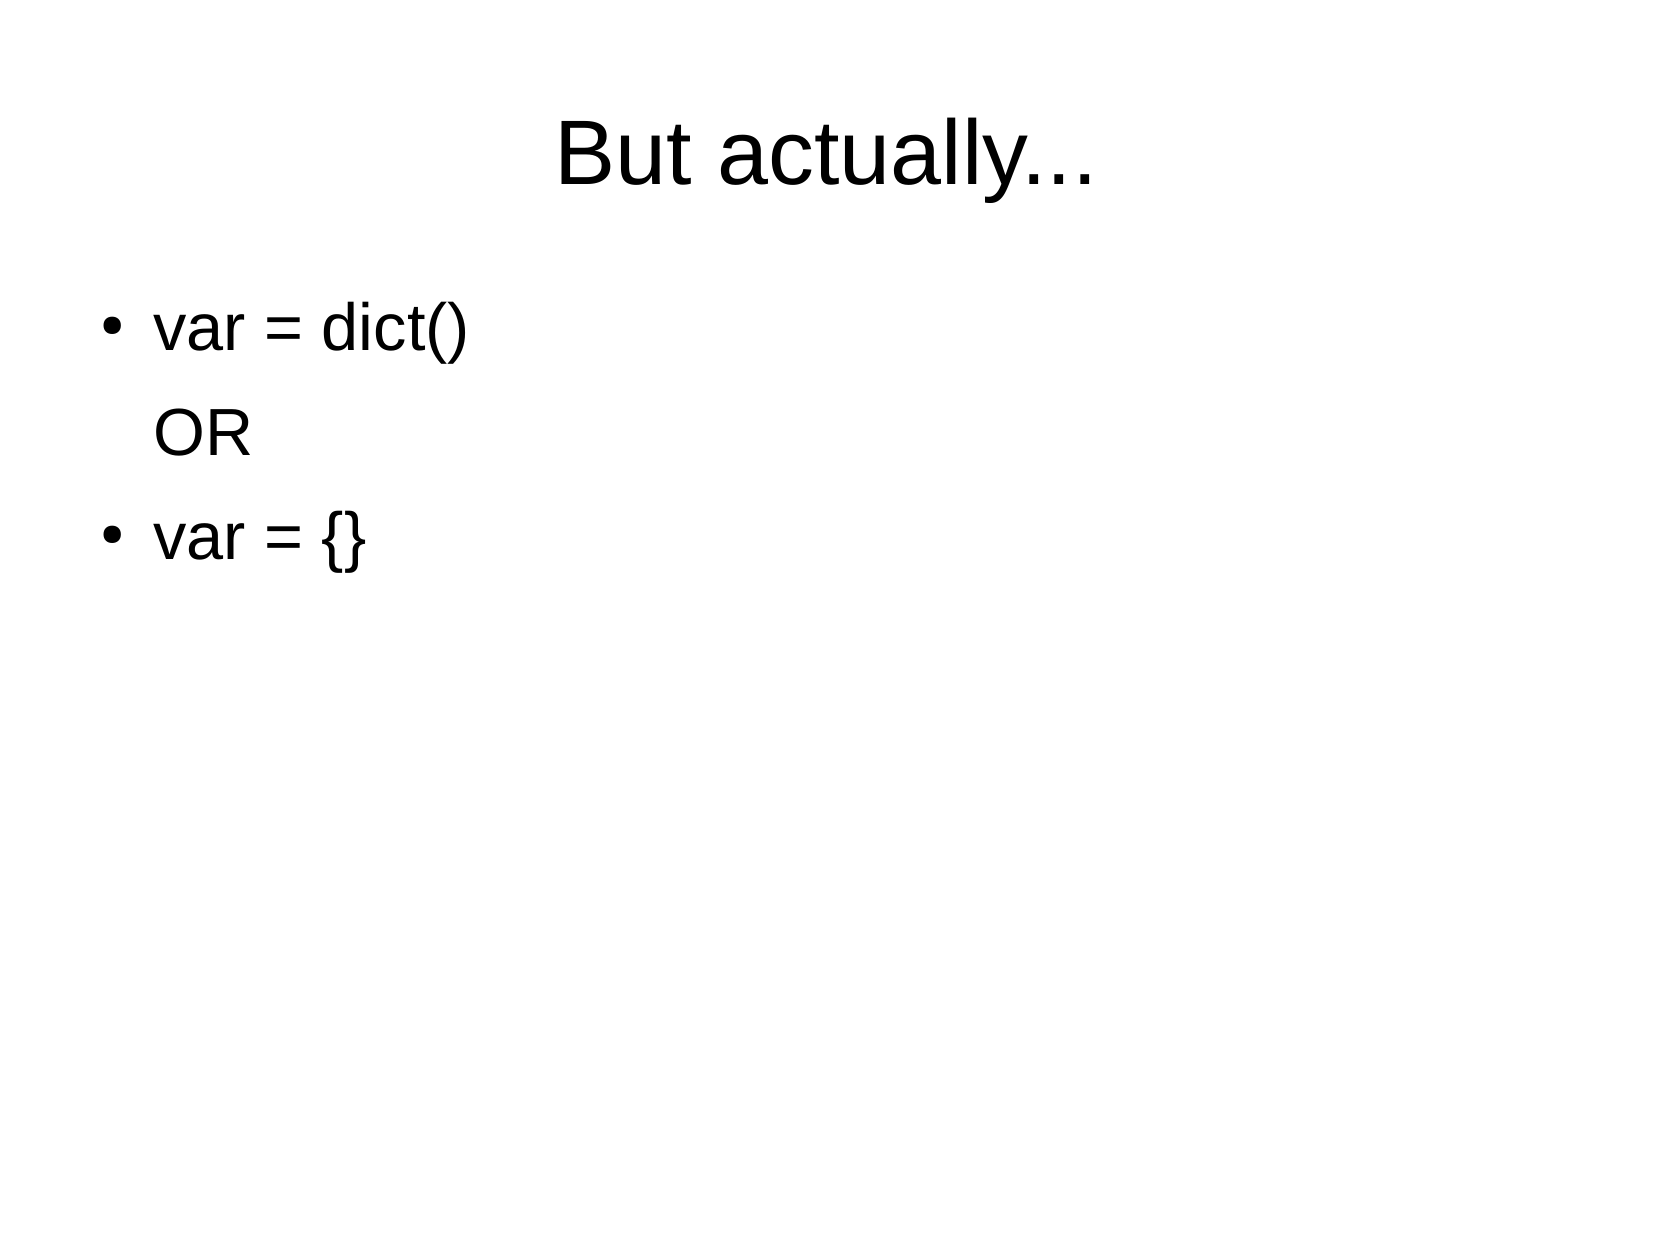

# But actually...
var = dict()
OR
var = {}